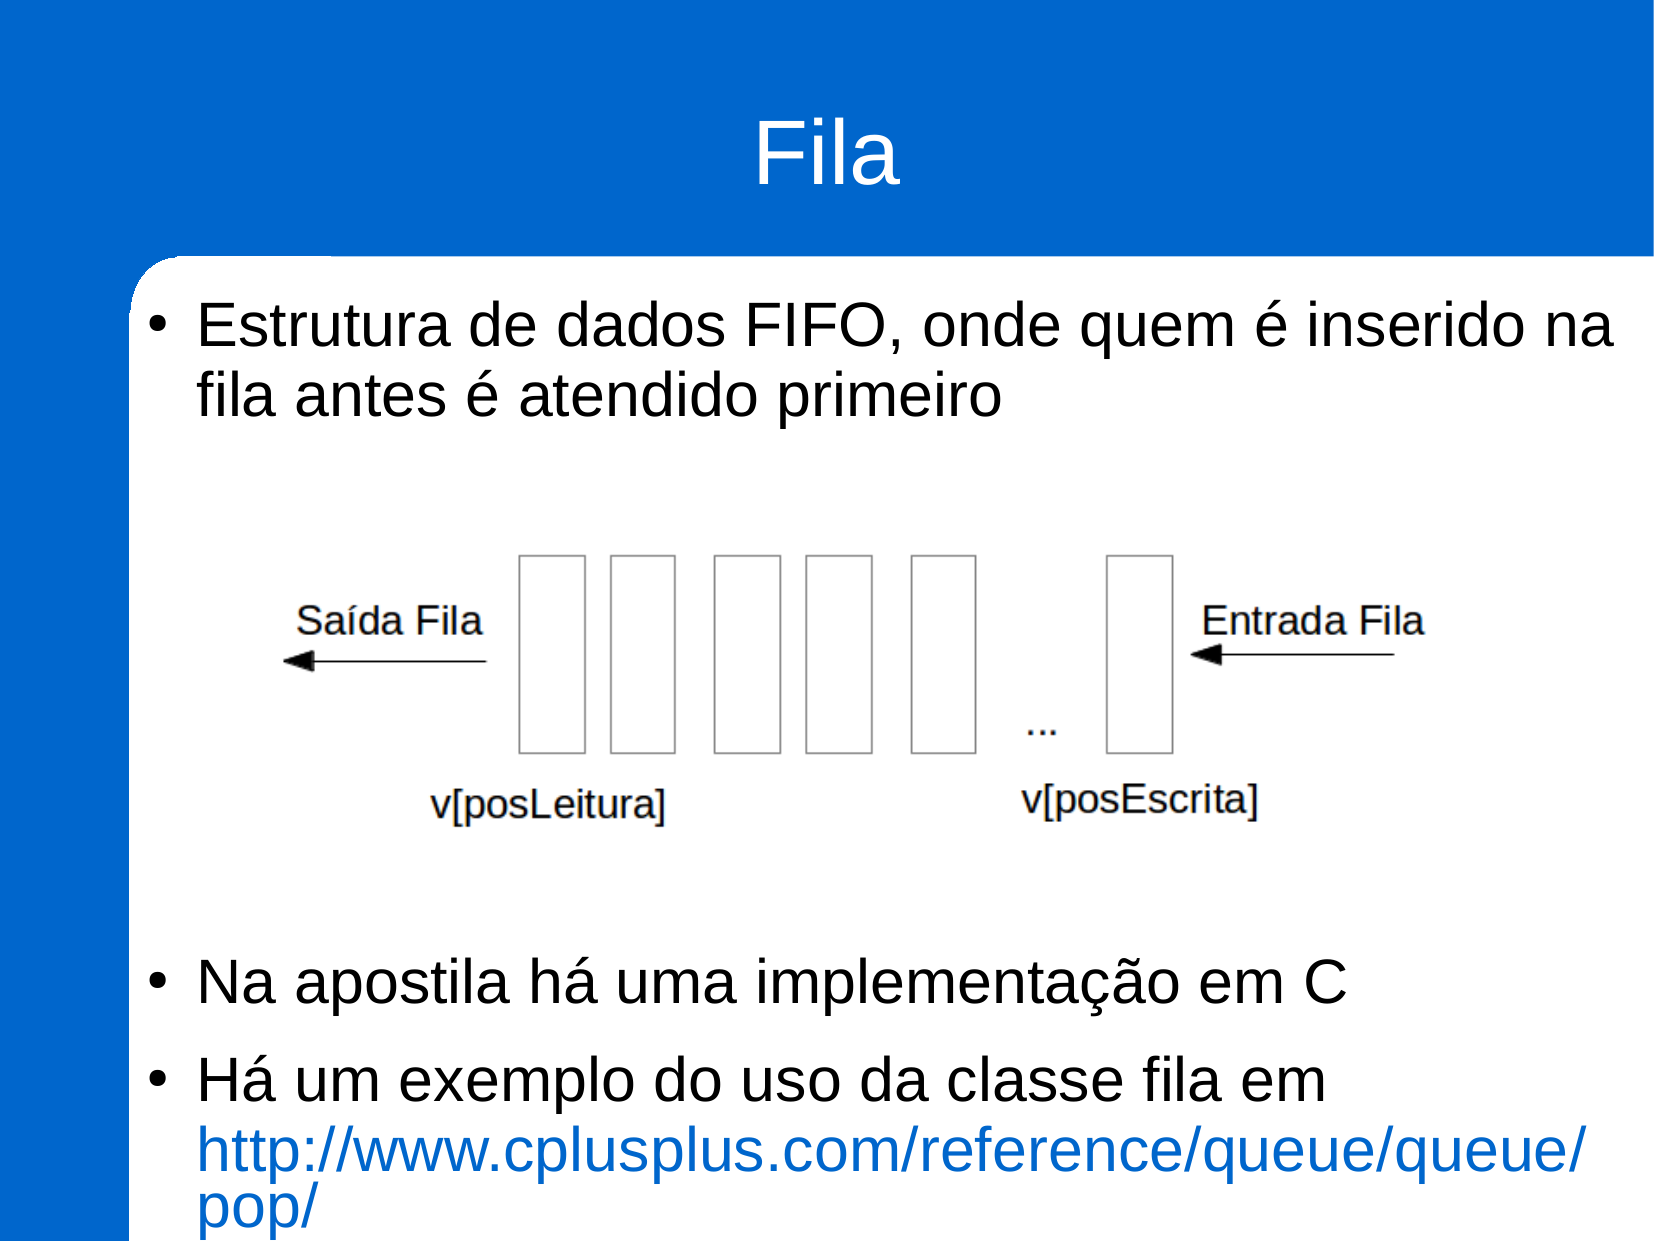

# Fila
Estrutura de dados FIFO, onde quem é inserido na fila antes é atendido primeiro
Na apostila há uma implementação em C
Há um exemplo do uso da classe fila em http://www.cplusplus.com/reference/queue/queue/pop/